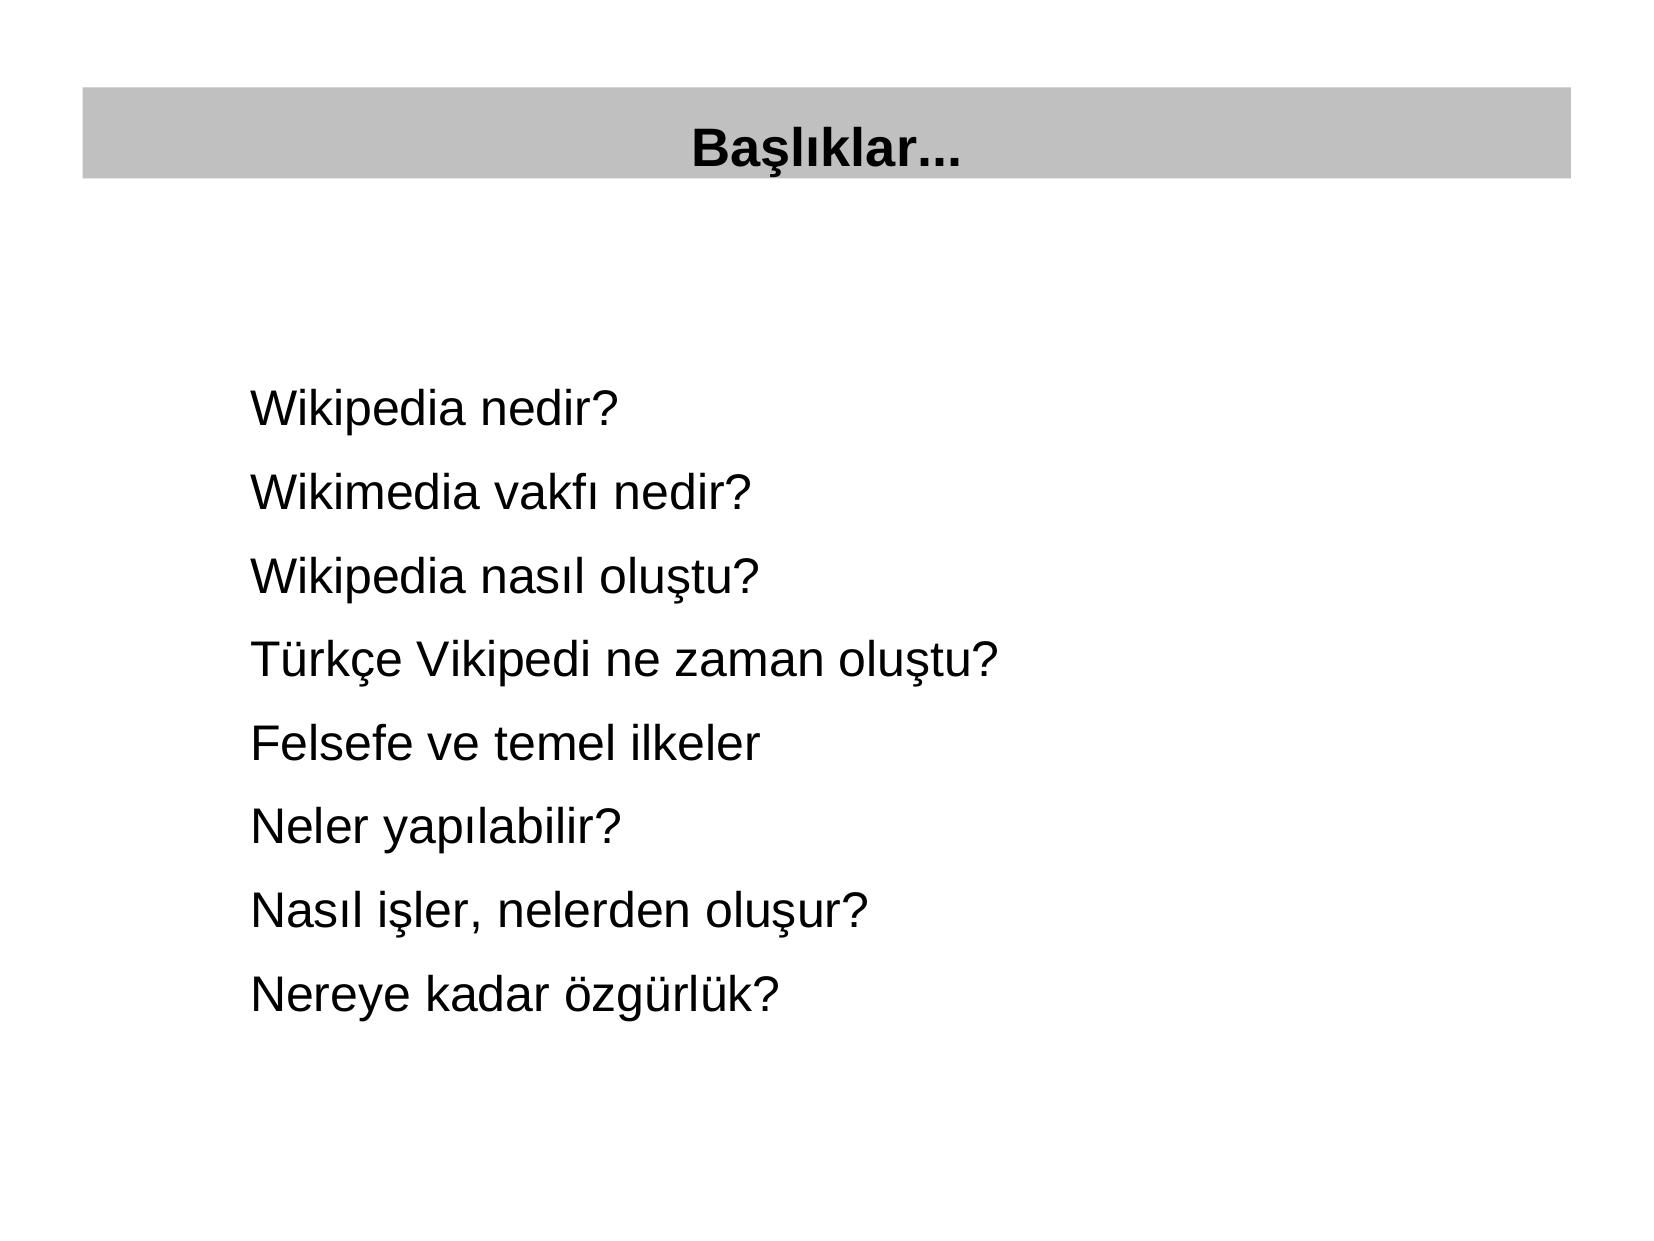

# Başlıklar...
 Wikipedia nedir?
 Wikimedia vakfı nedir?
 Wikipedia nasıl oluştu?
 Türkçe Vikipedi ne zaman oluştu?
 Felsefe ve temel ilkeler
 Neler yapılabilir?
 Nasıl işler, nelerden oluşur?
 Nereye kadar özgürlük?